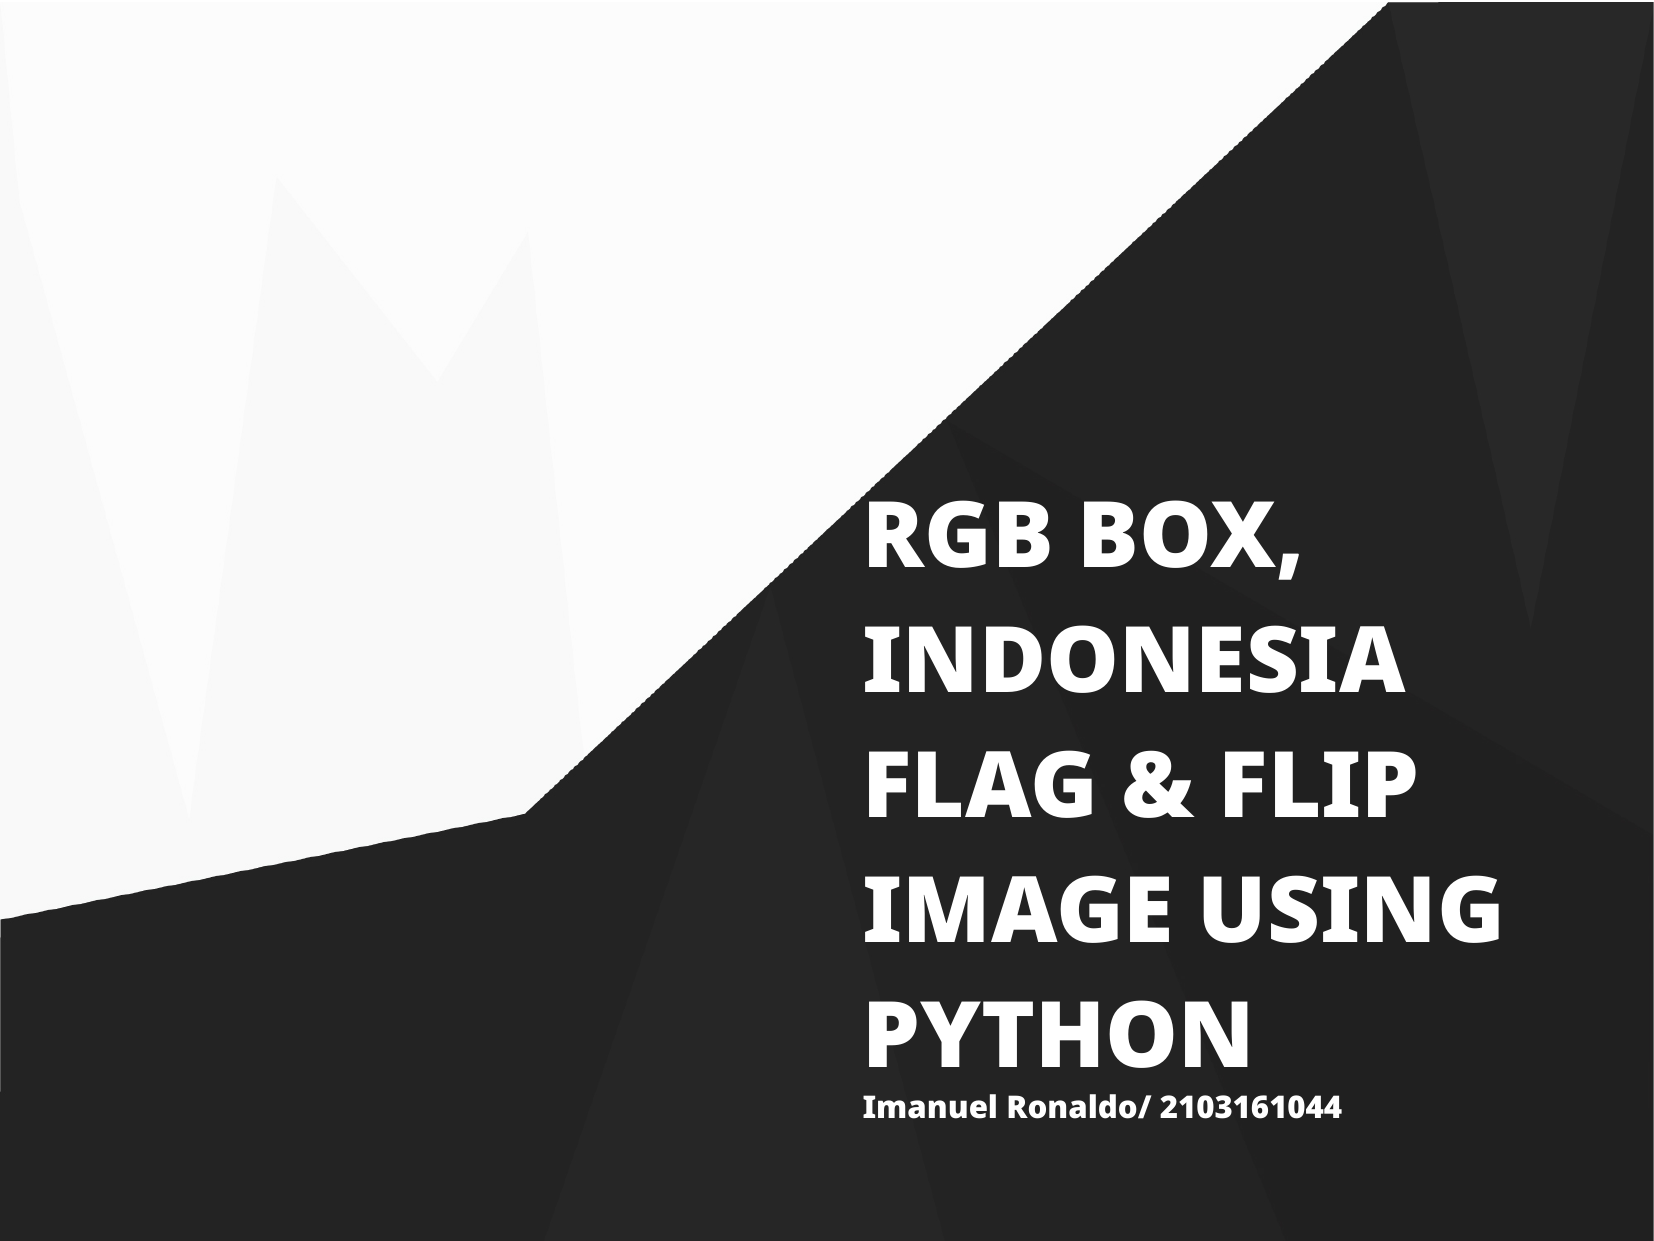

# RGB BOX, INDONESIA FLAG & FLIP IMAGE USING PYTHON
Imanuel Ronaldo/ 2103161044